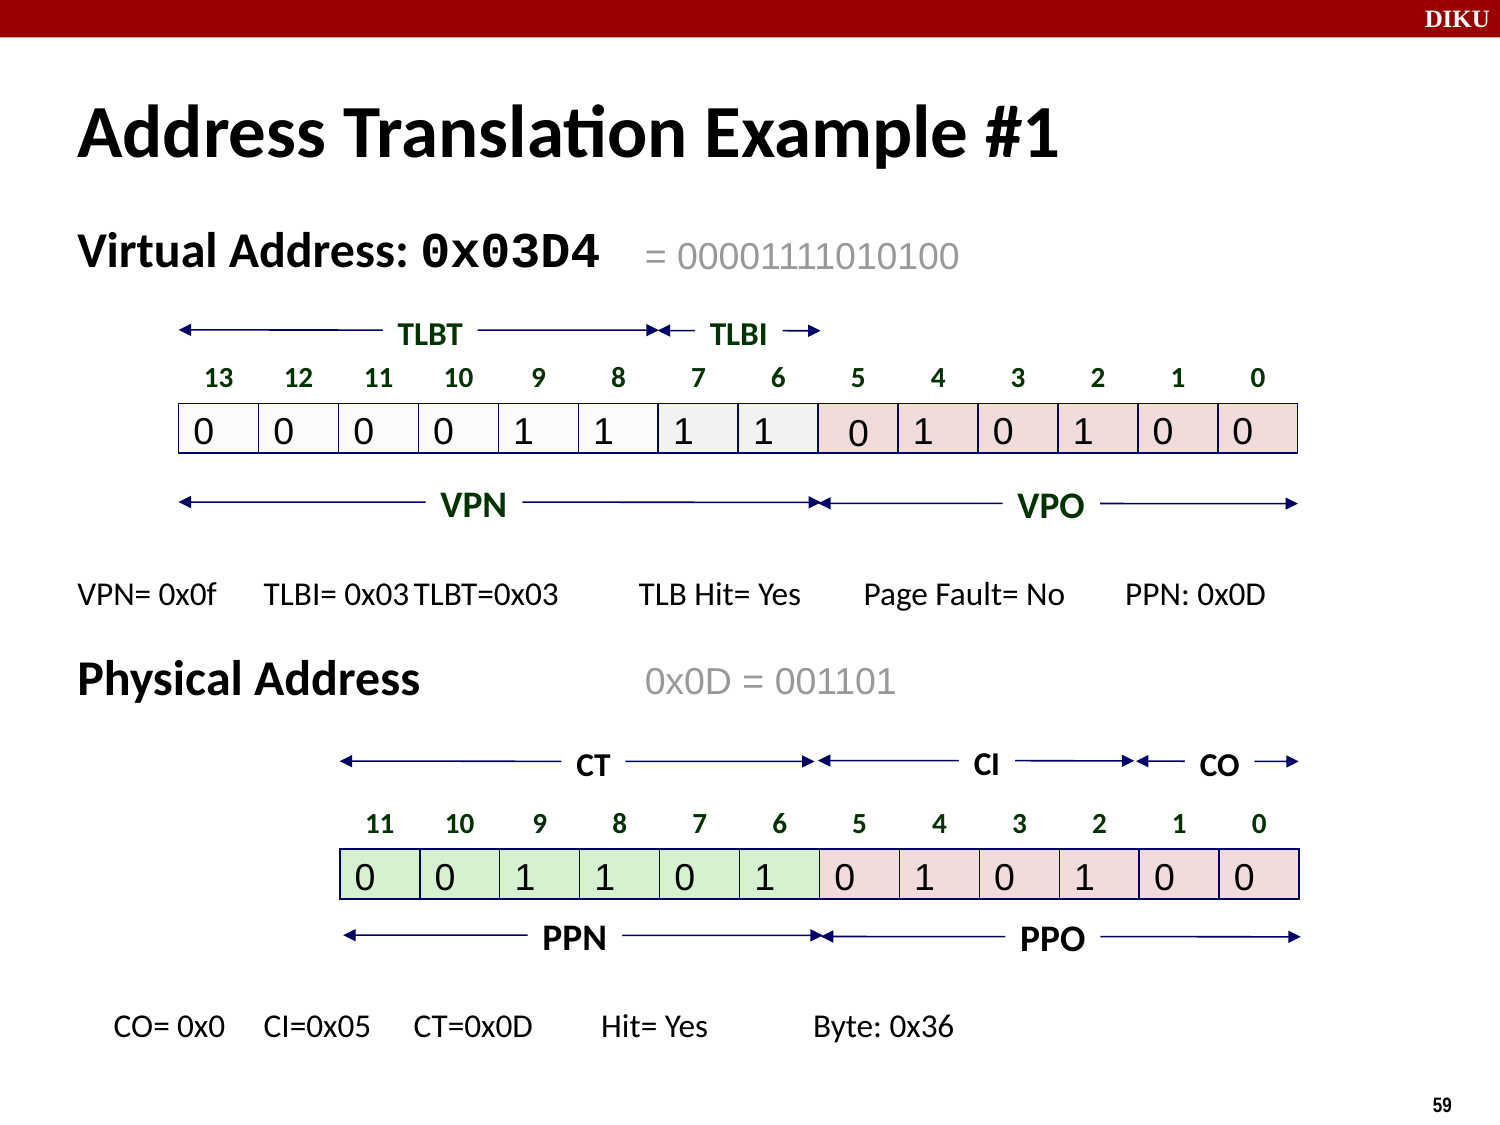

Address Translation Example #1
Virtual Address: 0x03D4
VPN= 0x0f	TLBI= 0x03	TLBT=0x03	 TLB Hit= Yes	Page Fault= No PPN: 0x0D
Physical Address
	CO= 0x0	CI=0x05	CT=0x0D	 Hit= Yes Byte: 0x36
= 00001111010100
TLBT
TLBI
13
12
11
10
9
8
7
6
5
4
3
2
1
0
0
0
0
0
0
1
1
1
1
1
0
1
0
0
VPN
VPO
0x0D = 001101
CI
CT
CO
11
10
9
8
7
6
5
4
3
2
1
0
0
0
1
1
0
1
0
1
0
1
0
0
PPN
PPO